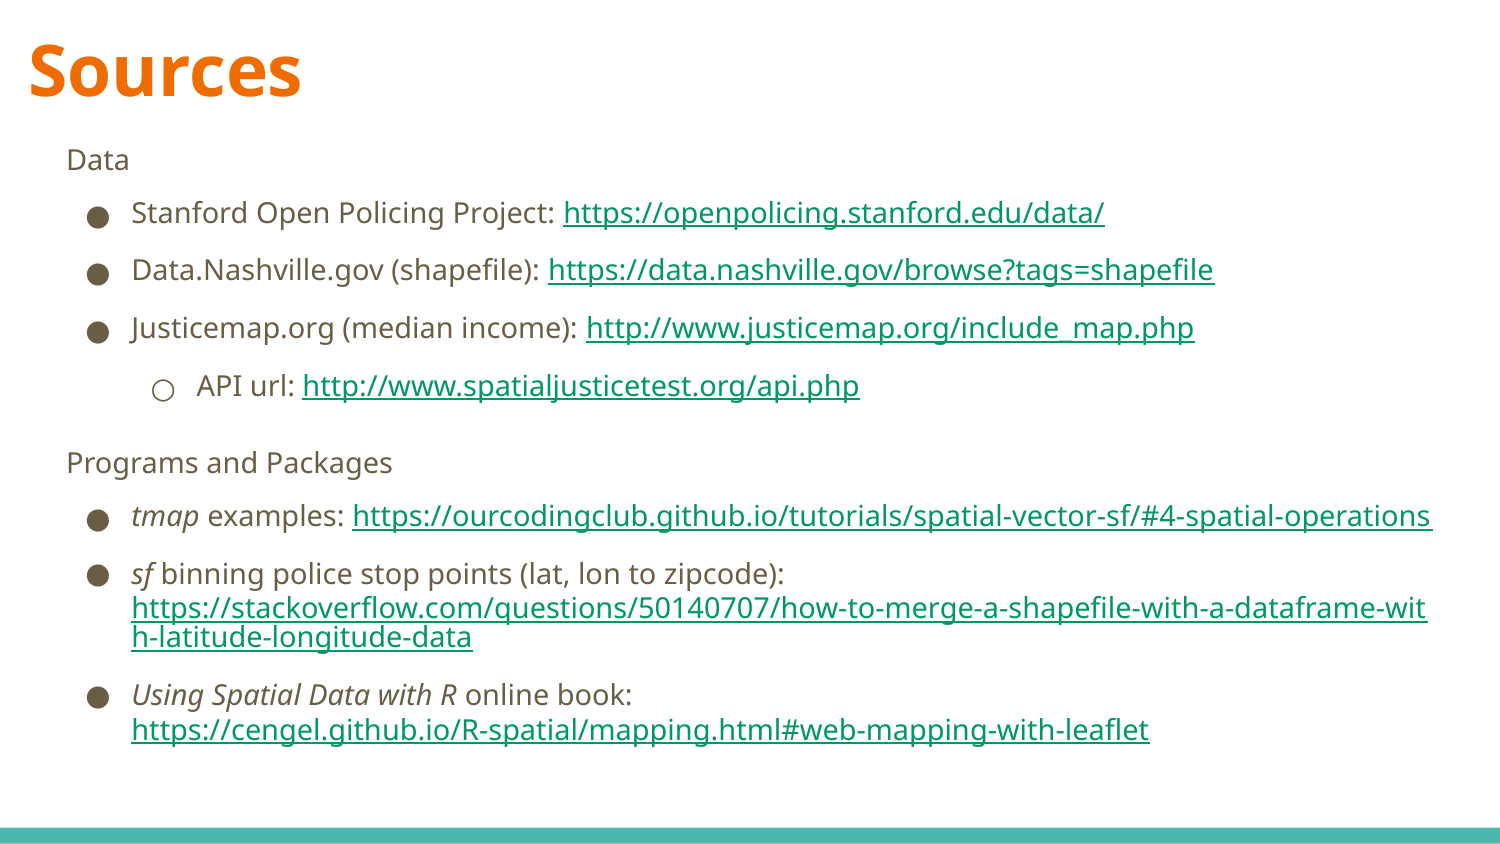

# Sources
Data
Stanford Open Policing Project: https://openpolicing.stanford.edu/data/
Data.Nashville.gov (shapefile): https://data.nashville.gov/browse?tags=shapefile
Justicemap.org (median income): http://www.justicemap.org/include_map.php
API url: http://www.spatialjusticetest.org/api.php
Programs and Packages
tmap examples: https://ourcodingclub.github.io/tutorials/spatial-vector-sf/#4-spatial-operations
sf binning police stop points (lat, lon to zipcode): https://stackoverflow.com/questions/50140707/how-to-merge-a-shapefile-with-a-dataframe-with-latitude-longitude-data
Using Spatial Data with R online book: https://cengel.github.io/R-spatial/mapping.html#web-mapping-with-leaflet